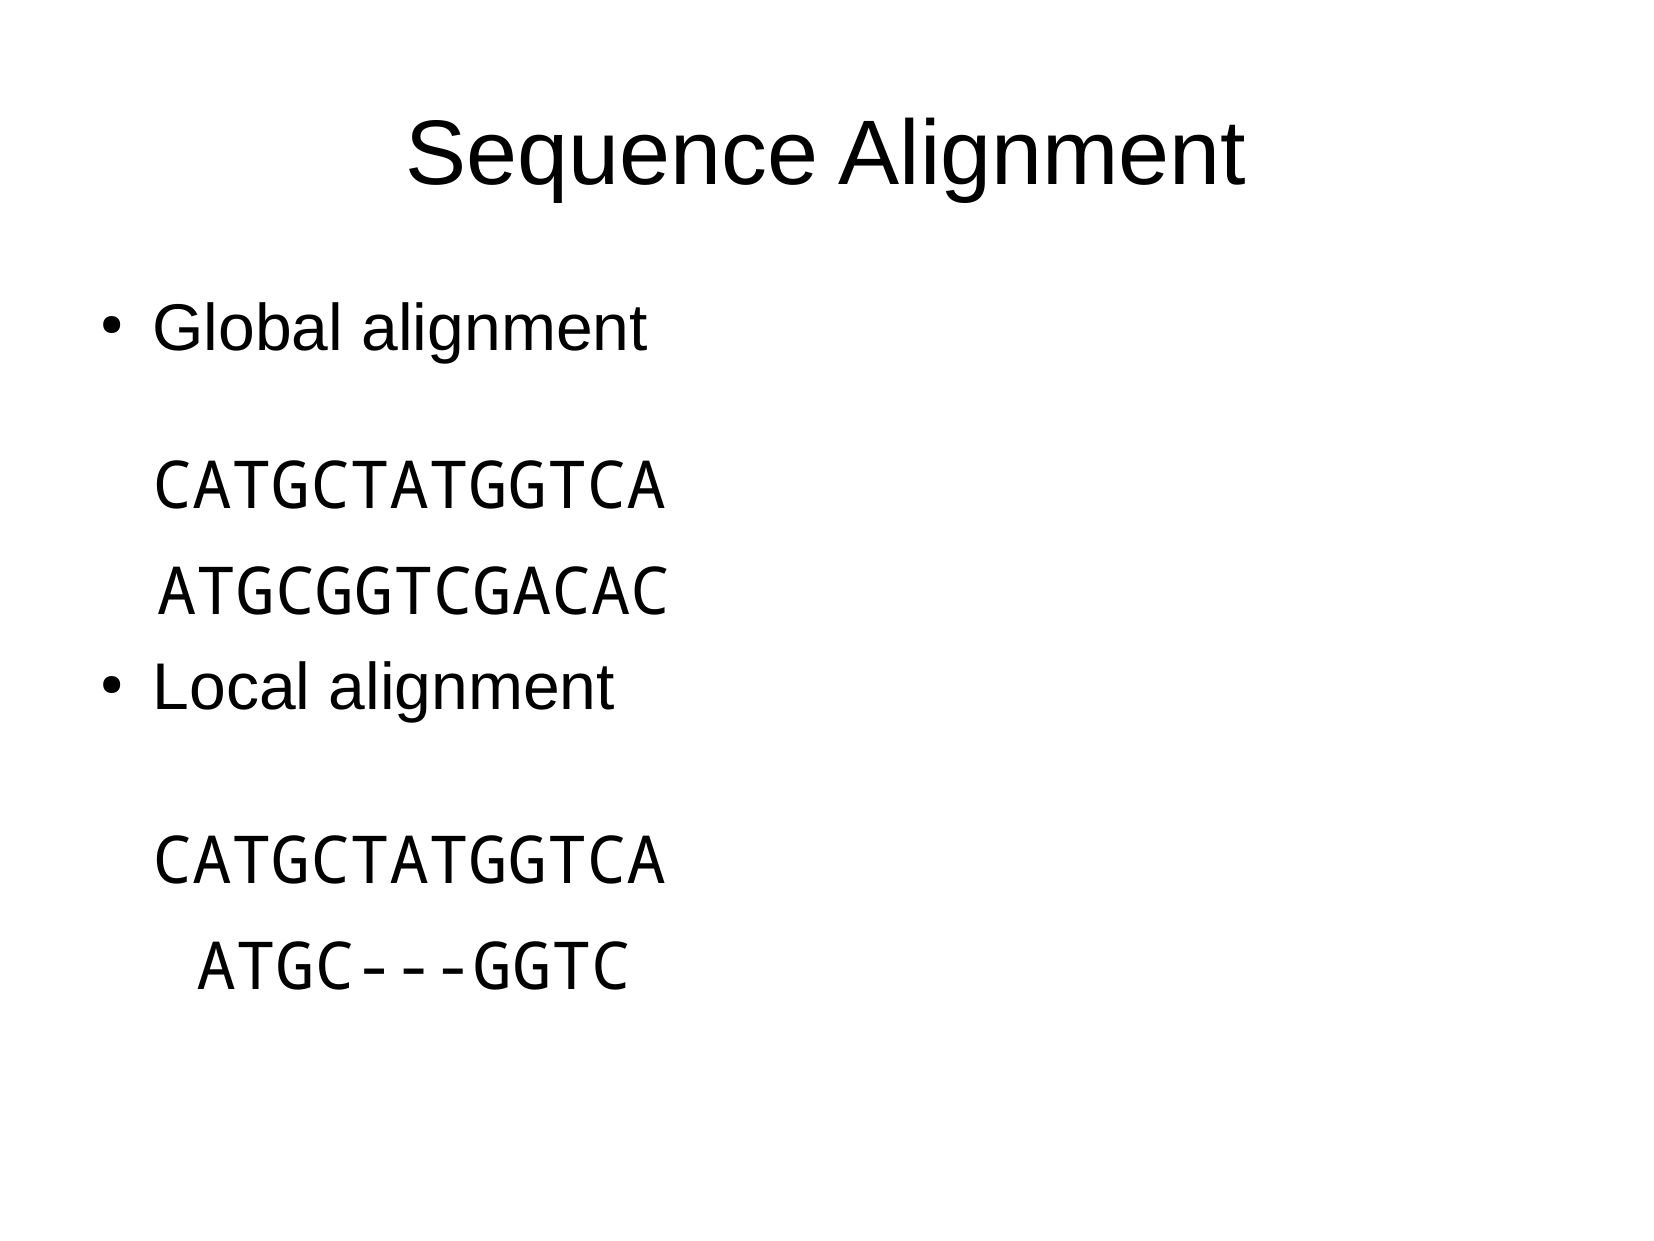

# Sequence Alignment
Global alignment
CATGCTATGGTCA
	ATGCGGTCGACAC
Local alignment
CATGCTATGGTCA
	 ATGC---GGTC